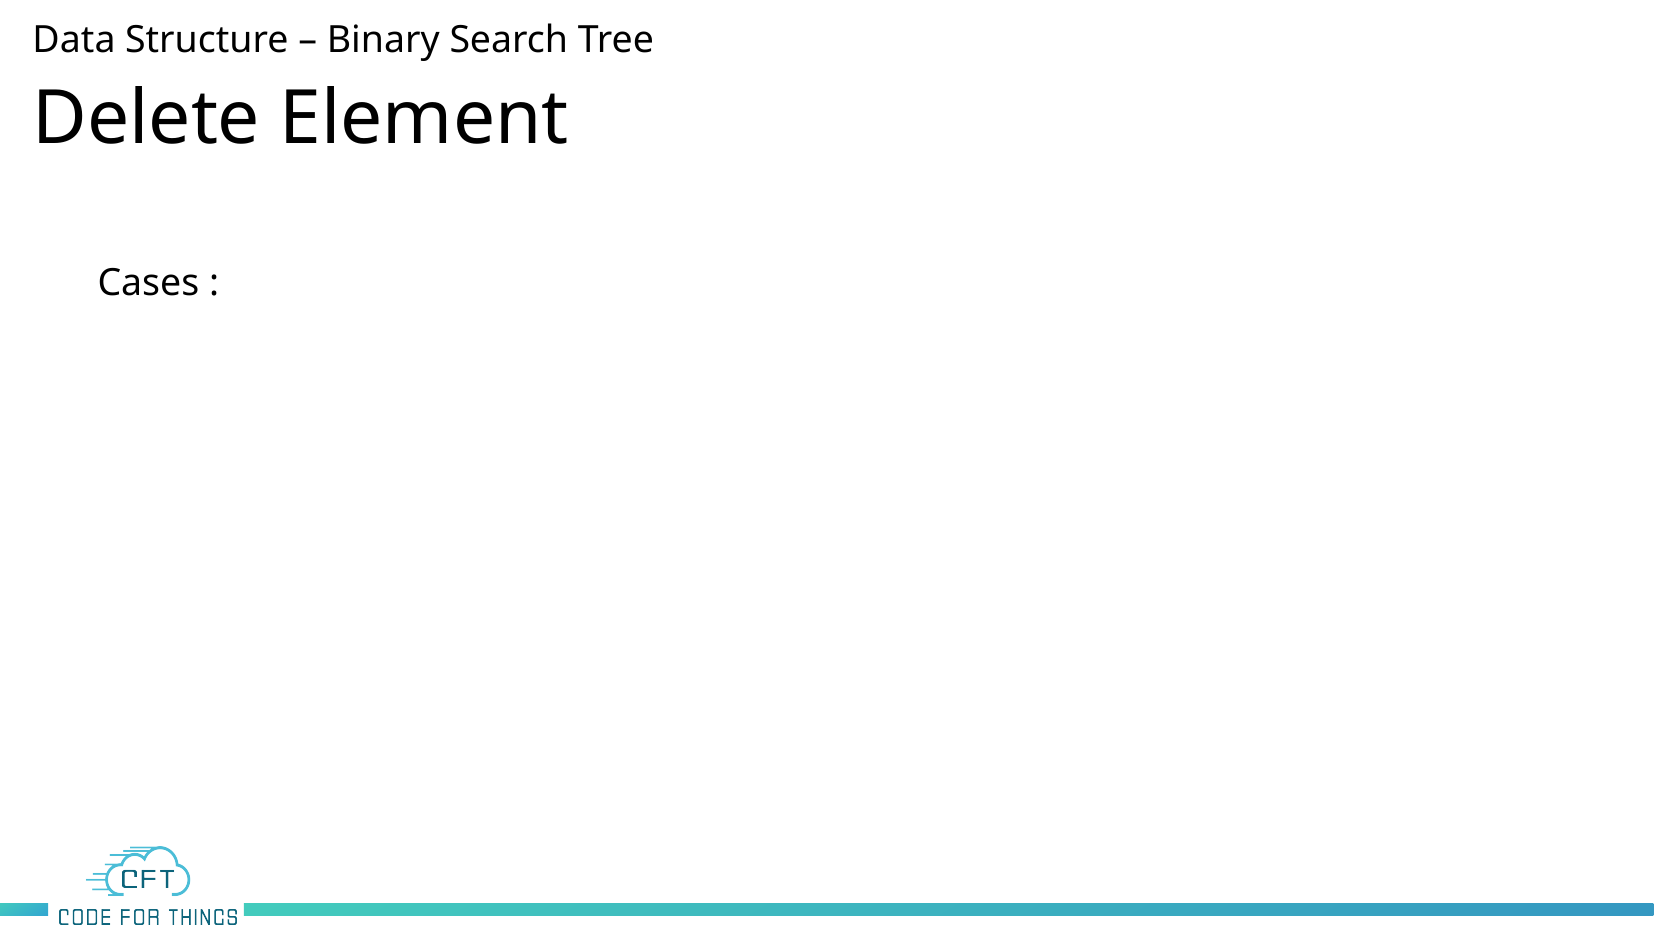

# Data Structure – Binary Search Tree Delete Element
Cases :